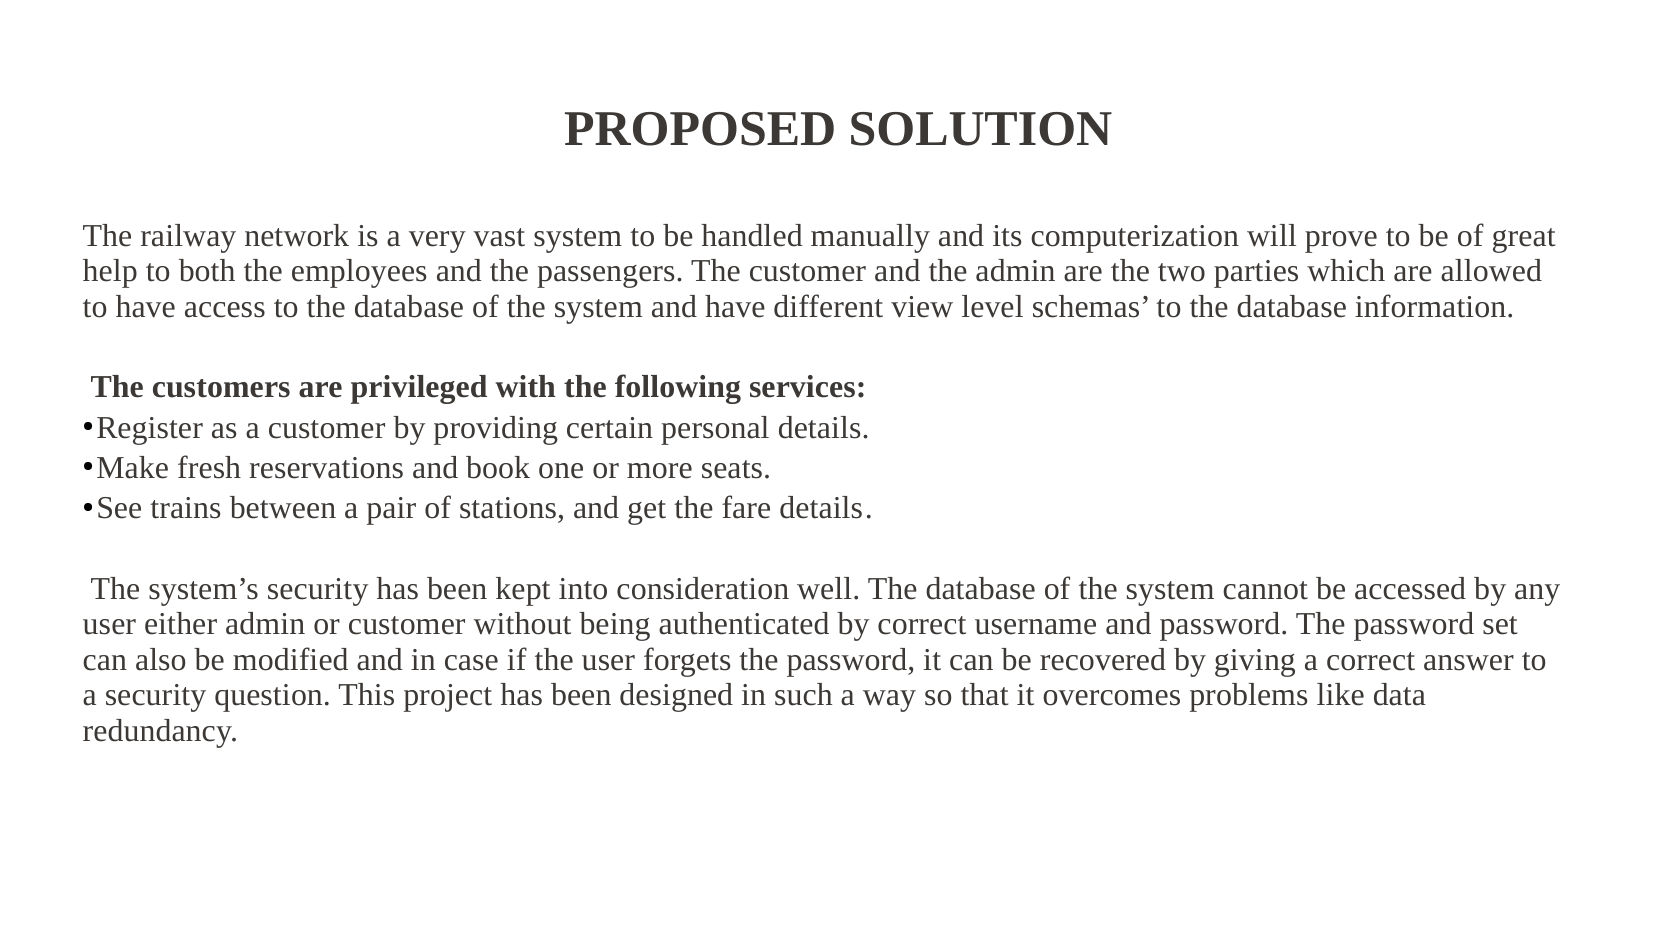

# PROPOSED SOLUTION
The railway network is a very vast system to be handled manually and its computerization will prove to be of great help to both the employees and the passengers. The customer and the admin are the two parties which are allowed to have access to the database of the system and have different view level schemas’ to the database information.
 The customers are privileged with the following services:
 Register as a customer by providing certain personal details.
 Make fresh reservations and book one or more seats.
 See trains between a pair of stations, and get the fare details.
 The system’s security has been kept into consideration well. The database of the system cannot be accessed by any user either admin or customer without being authenticated by correct username and password. The password set can also be modified and in case if the user forgets the password, it can be recovered by giving a correct answer to a security question. This project has been designed in such a way so that it overcomes problems like data redundancy.